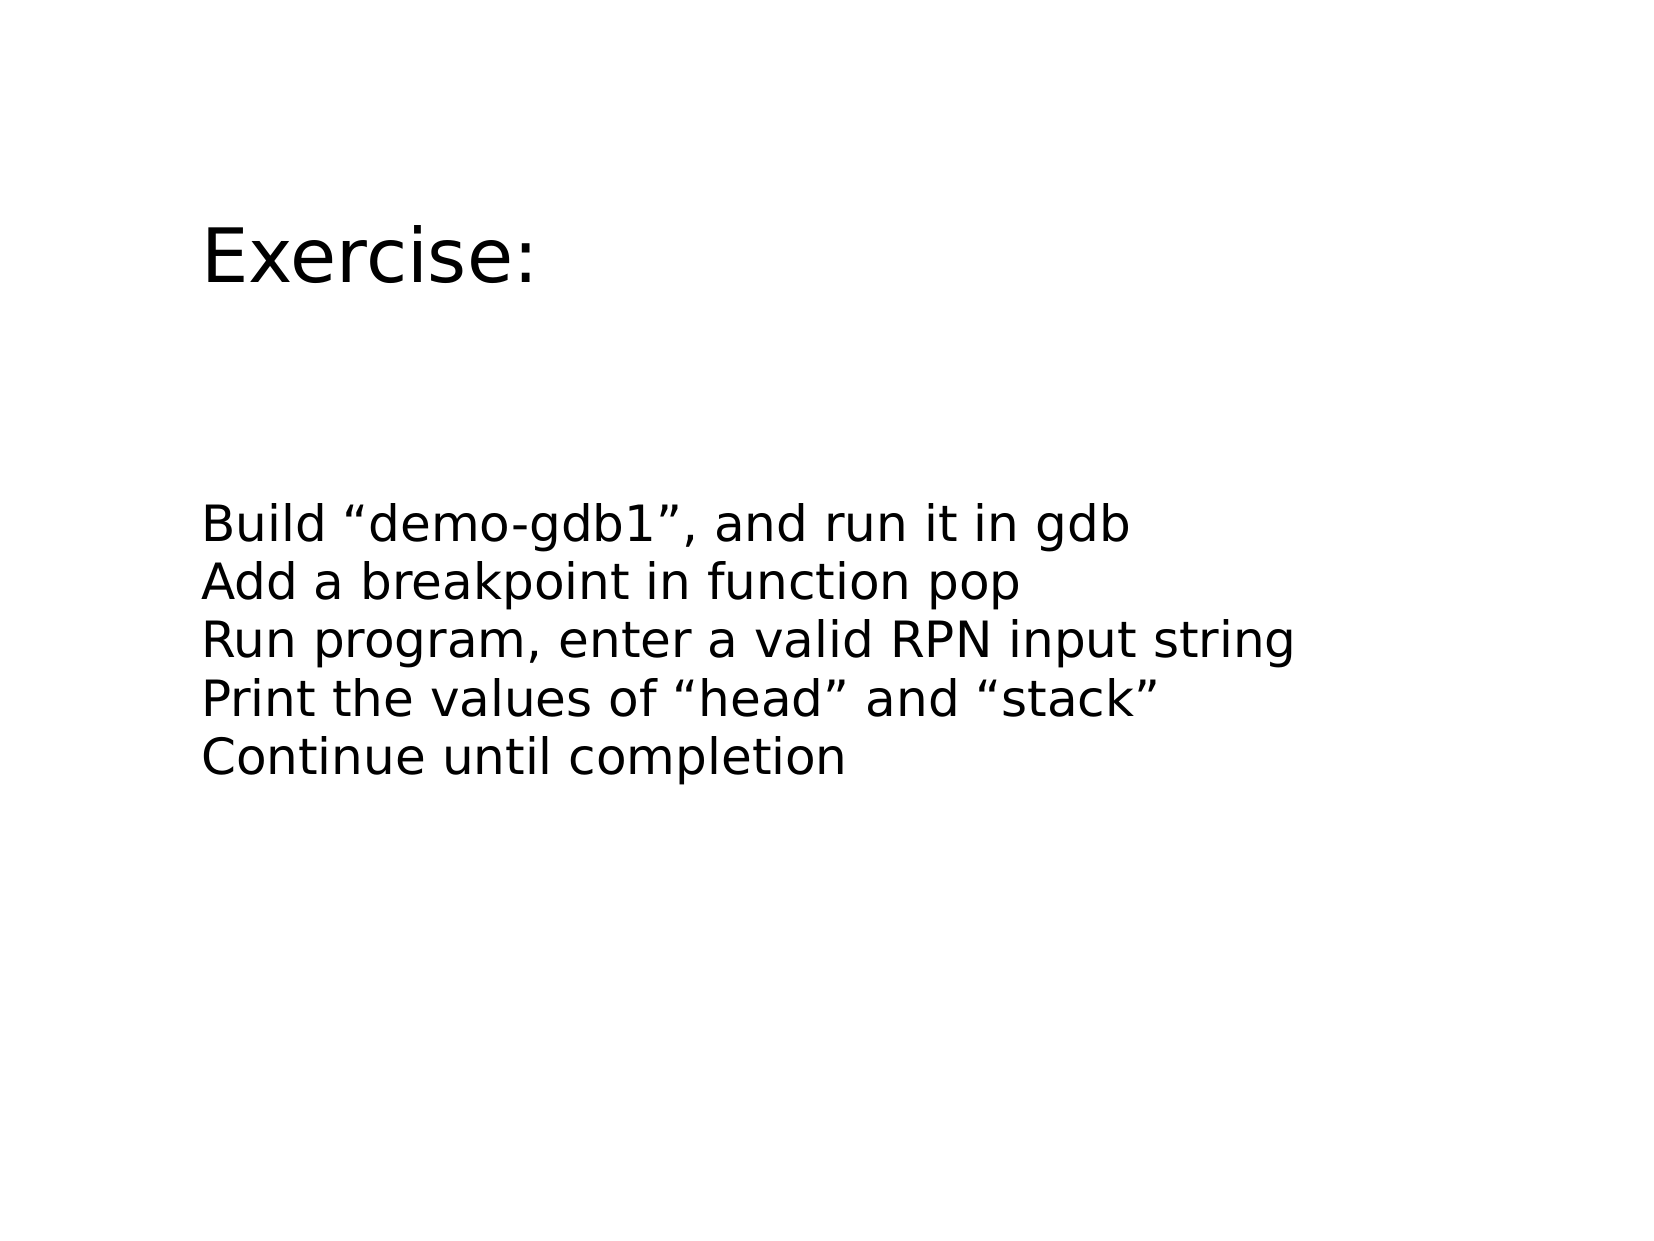

Exercise:
Build “demo-gdb1”, and run it in gdb
Add a breakpoint in function pop
Run program, enter a valid RPN input string
Print the values of “head” and “stack”
Continue until completion